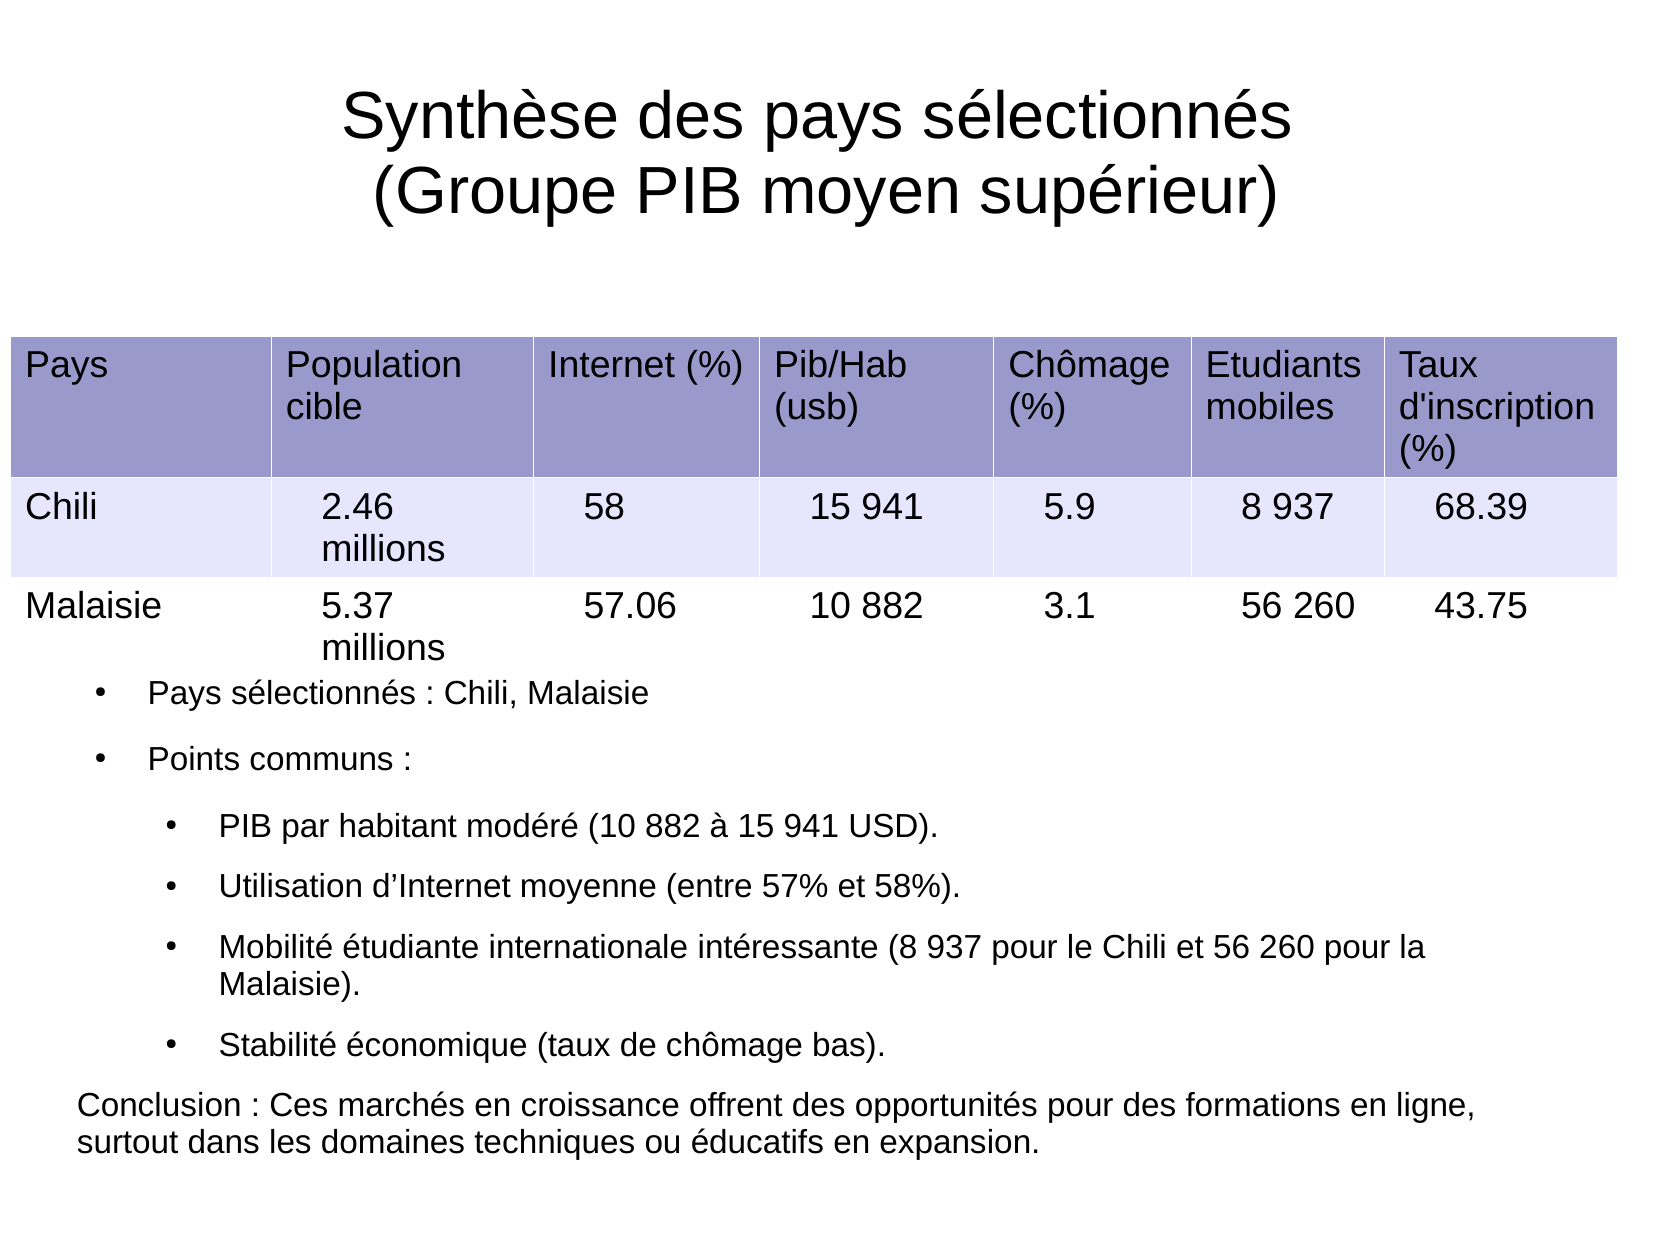

# Synthèse des pays sélectionnés (Groupe PIB moyen supérieur)
| Pays | Population cible | Internet (%) | Pib/Hab (usb) | Chômage (%) | Etudiants mobiles | Taux d'inscription (%) |
| --- | --- | --- | --- | --- | --- | --- |
| Chili | 2.46 millions | 58 | 15 941 | 5.9 | 8 937 | 68.39 |
| Malaisie | 5.37 millions | 57.06 | 10 882 | 3.1 | 56 260 | 43.75 |
Pays sélectionnés : Chili, Malaisie
Points communs :
PIB par habitant modéré (10 882 à 15 941 USD).
Utilisation d’Internet moyenne (entre 57% et 58%).
Mobilité étudiante internationale intéressante (8 937 pour le Chili et 56 260 pour la Malaisie).
Stabilité économique (taux de chômage bas).
Conclusion : Ces marchés en croissance offrent des opportunités pour des formations en ligne, surtout dans les domaines techniques ou éducatifs en expansion.